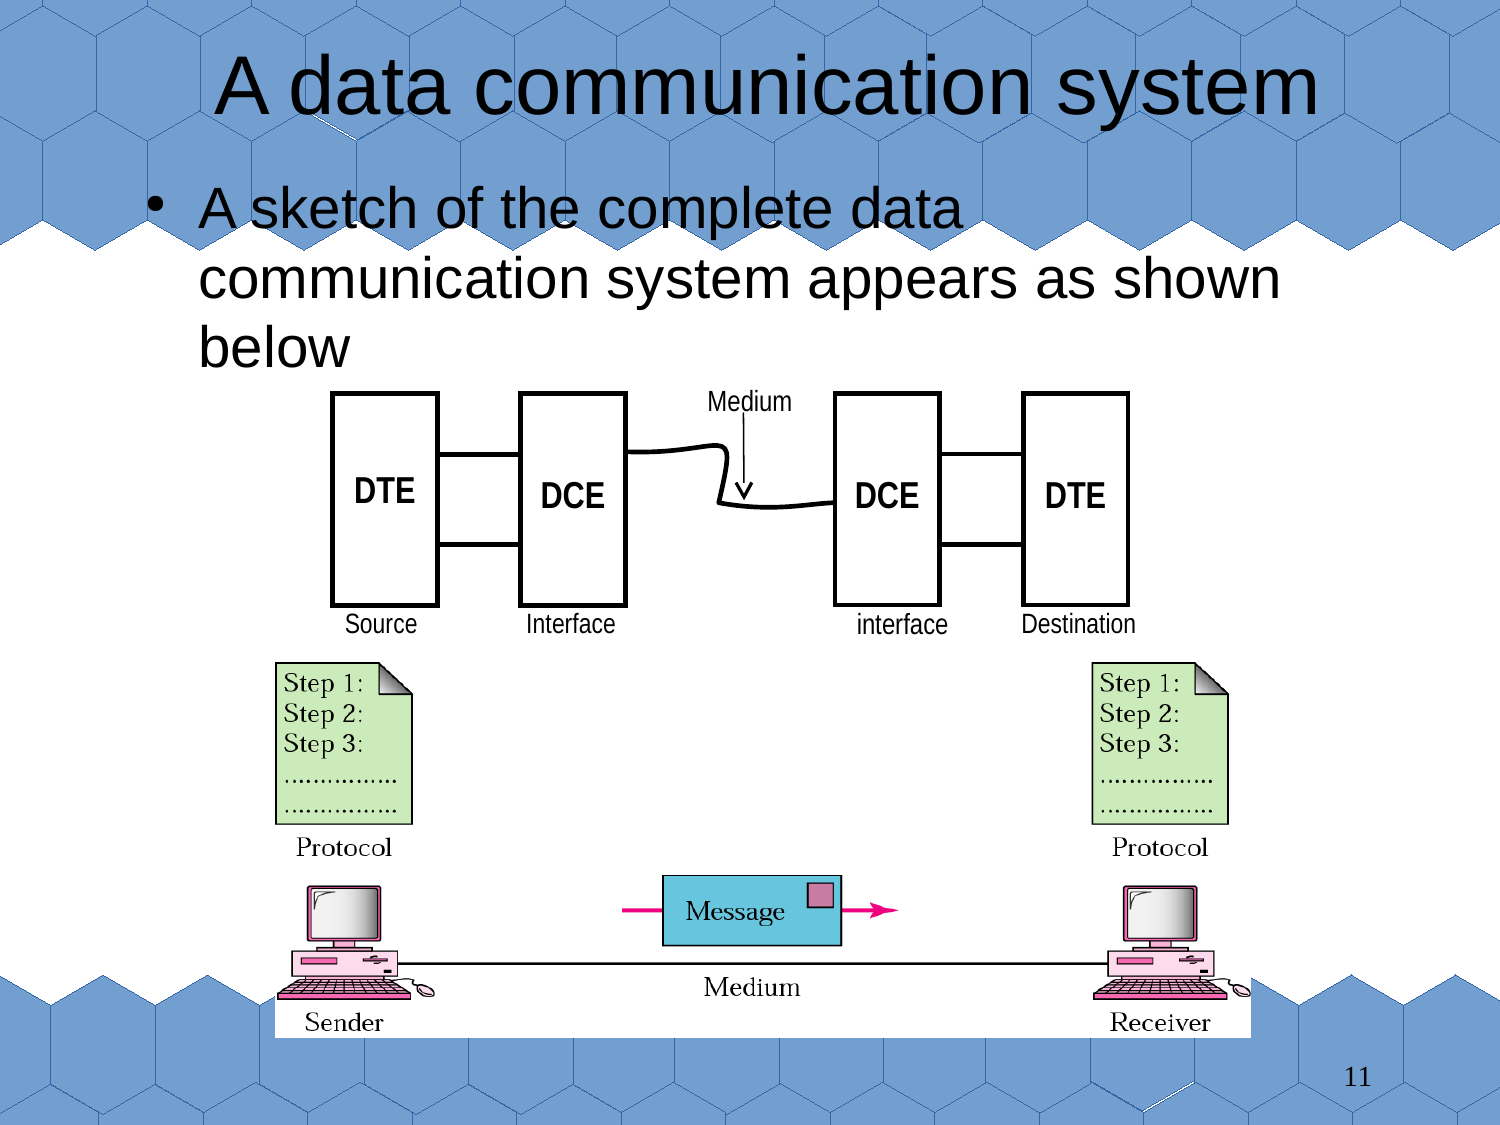

# A data communication system
A sketch of the complete data communication system appears as shown below
Medium
DCE
DTE
DTE
DCE
Source
Interface
interface
Destination